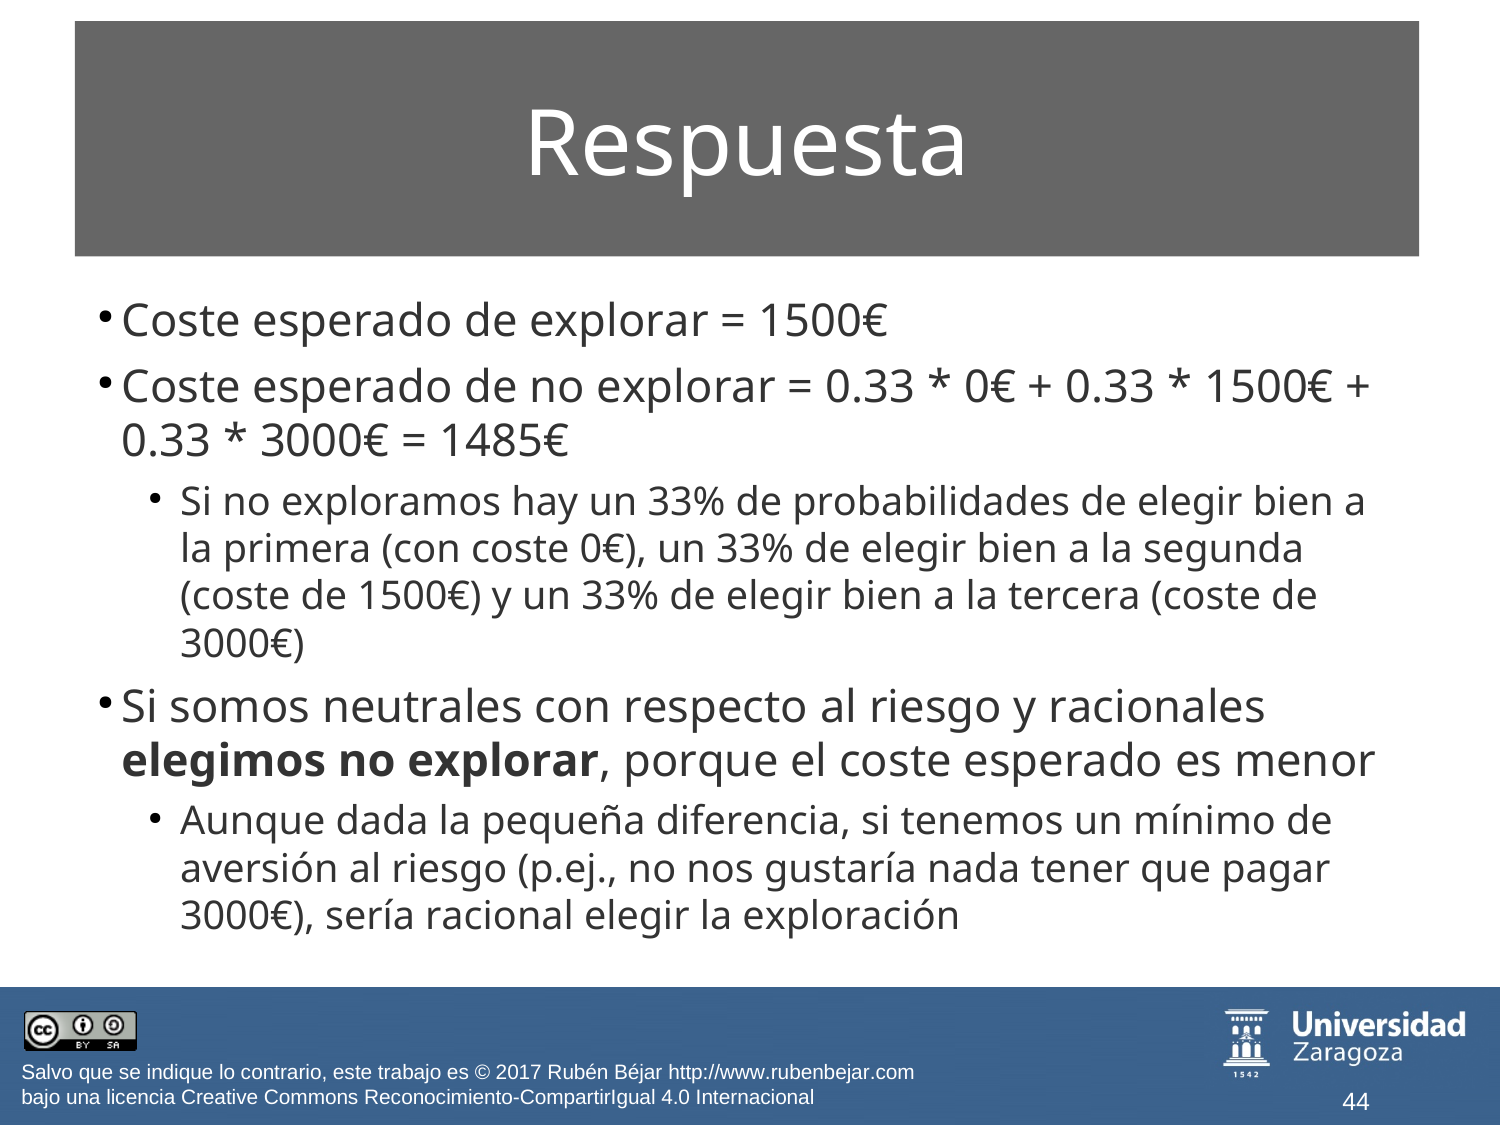

# Respuesta
Coste esperado de explorar = 1500€
Coste esperado de no explorar = 0.33 * 0€ + 0.33 * 1500€ + 0.33 * 3000€ = 1485€
Si no exploramos hay un 33% de probabilidades de elegir bien a la primera (con coste 0€), un 33% de elegir bien a la segunda (coste de 1500€) y un 33% de elegir bien a la tercera (coste de 3000€)
Si somos neutrales con respecto al riesgo y racionales elegimos no explorar, porque el coste esperado es menor
Aunque dada la pequeña diferencia, si tenemos un mínimo de aversión al riesgo (p.ej., no nos gustaría nada tener que pagar 3000€), sería racional elegir la exploración